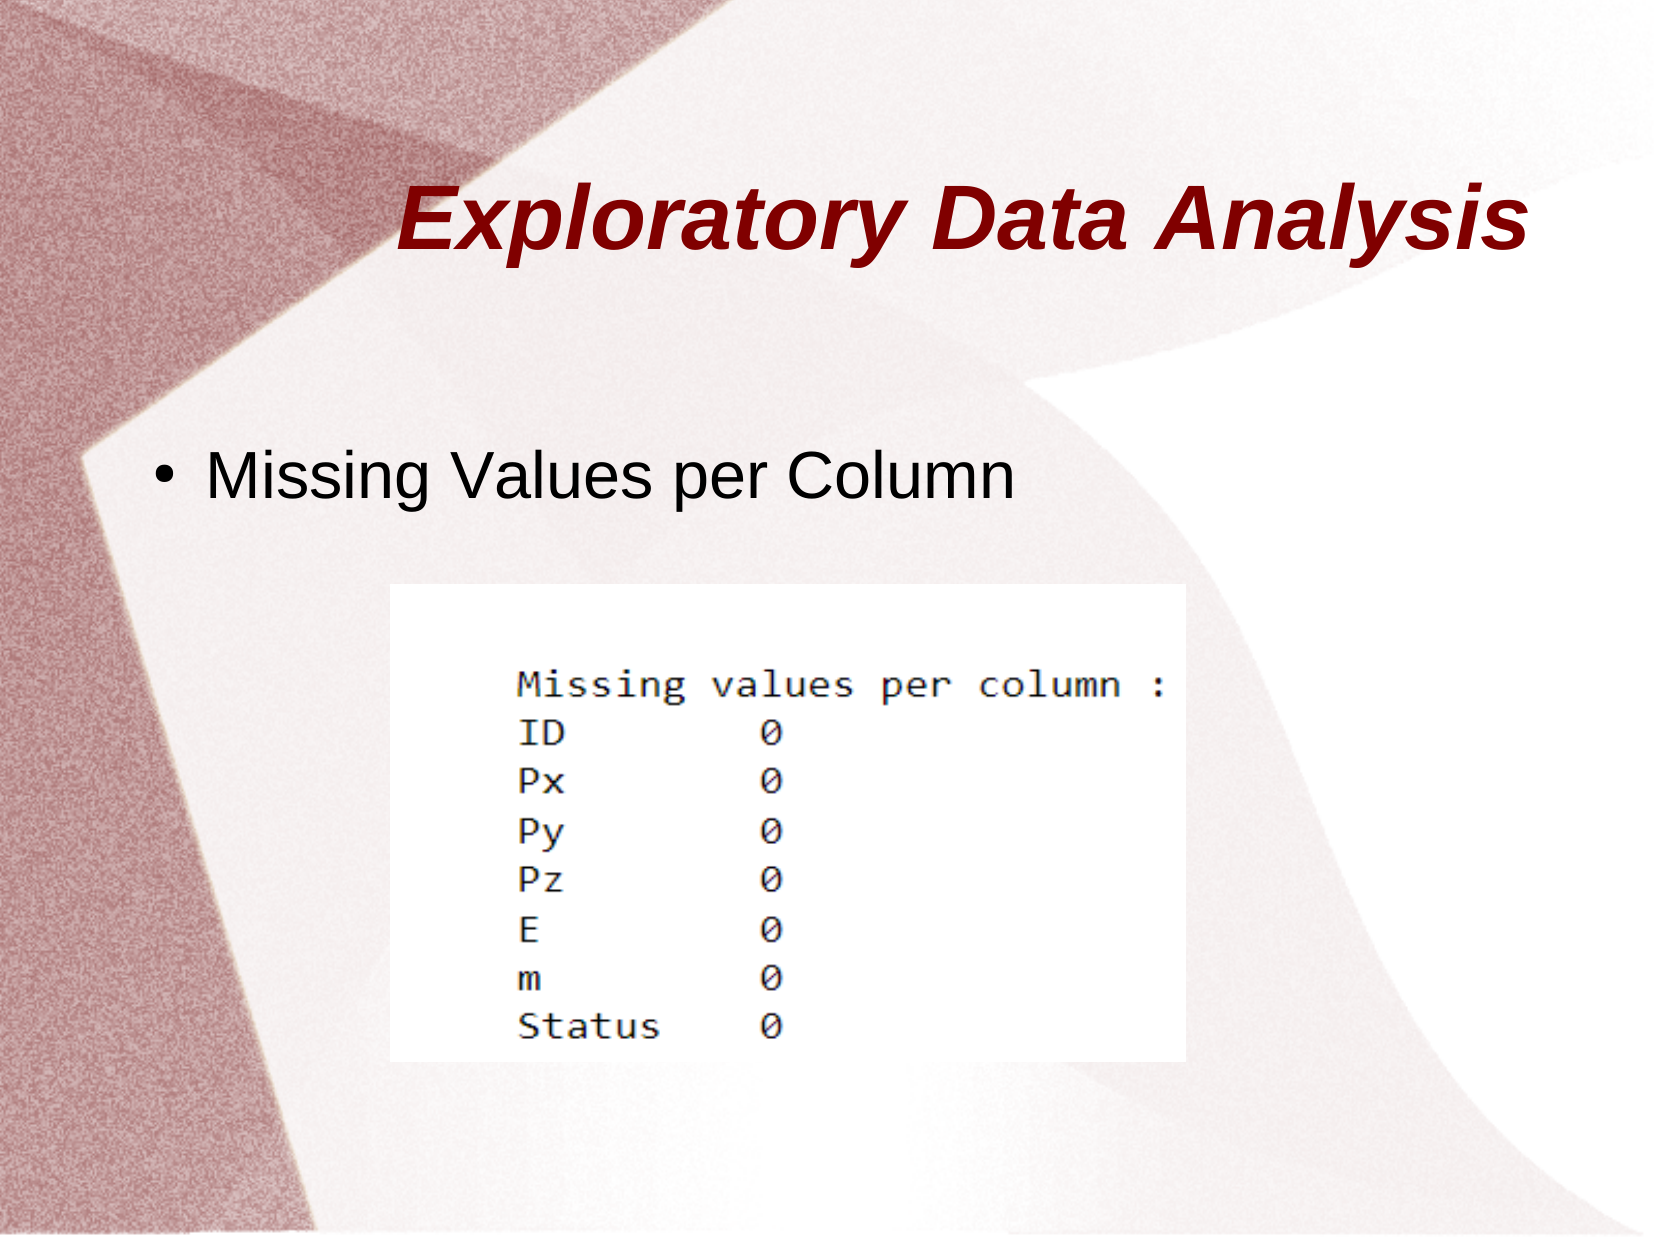

# Exploratory Data Analysis
Missing Values per Column